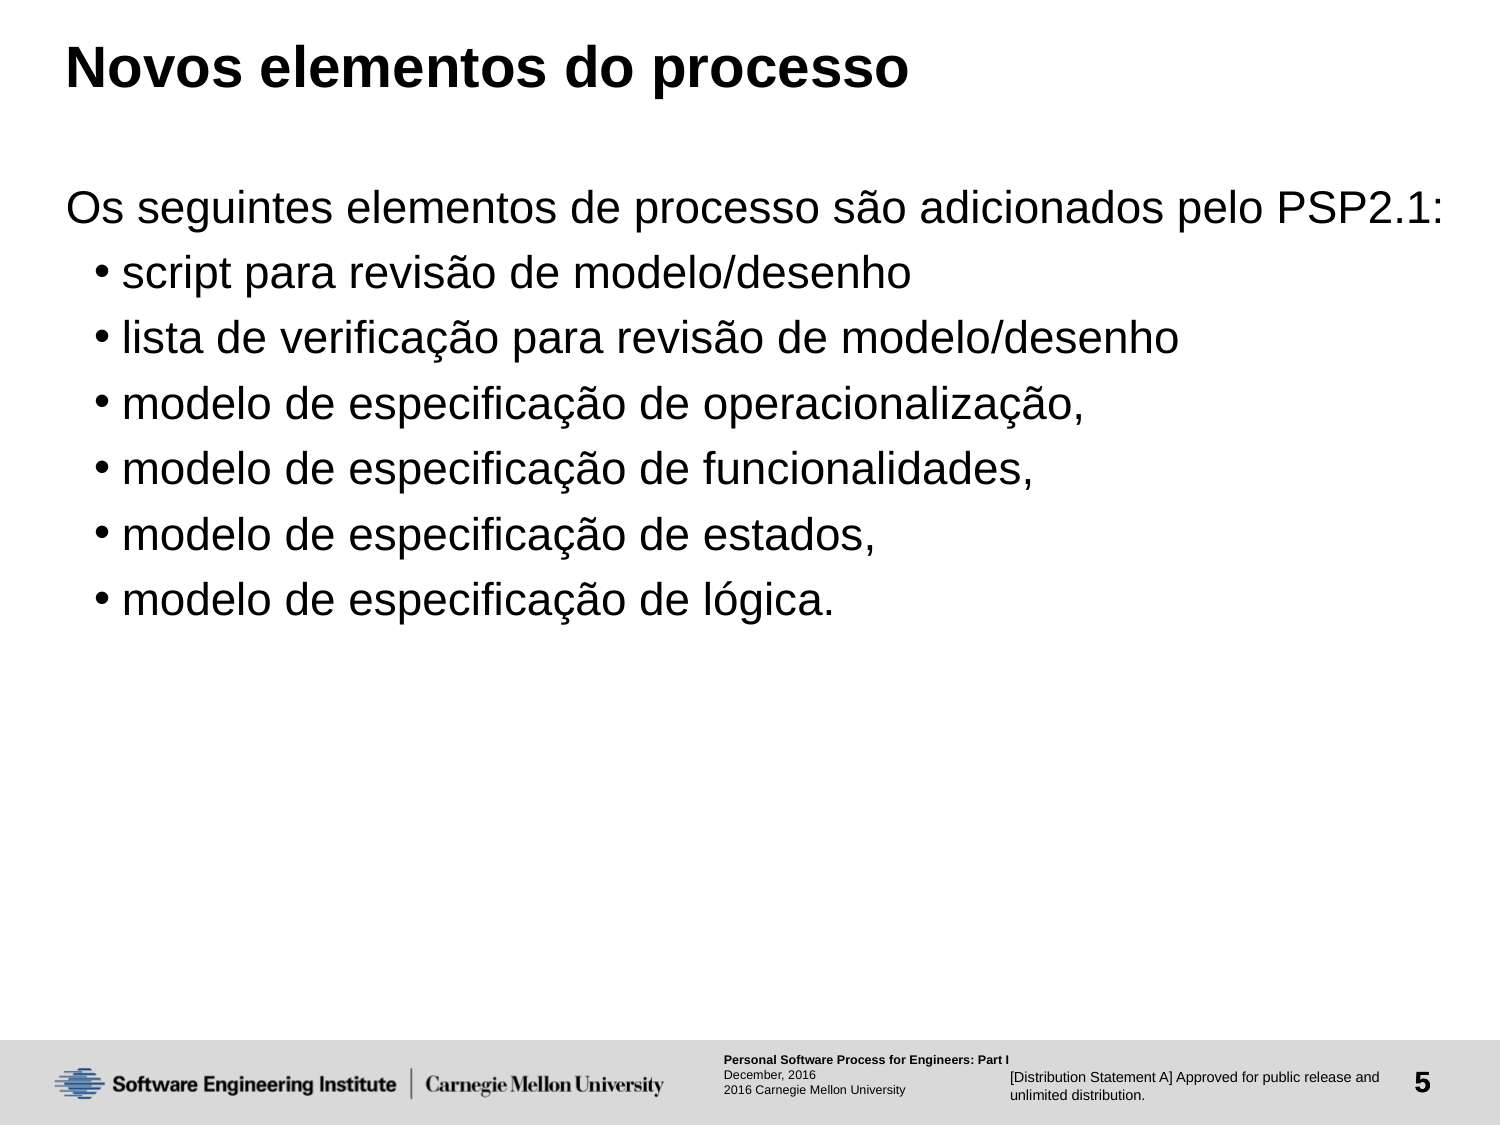

# Novos elementos do processo
Os seguintes elementos de processo são adicionados pelo PSP2.1:
script para revisão de modelo/desenho
lista de verificação para revisão de modelo/desenho
modelo de especificação de operacionalização,
modelo de especificação de funcionalidades,
modelo de especificação de estados,
modelo de especificação de lógica.